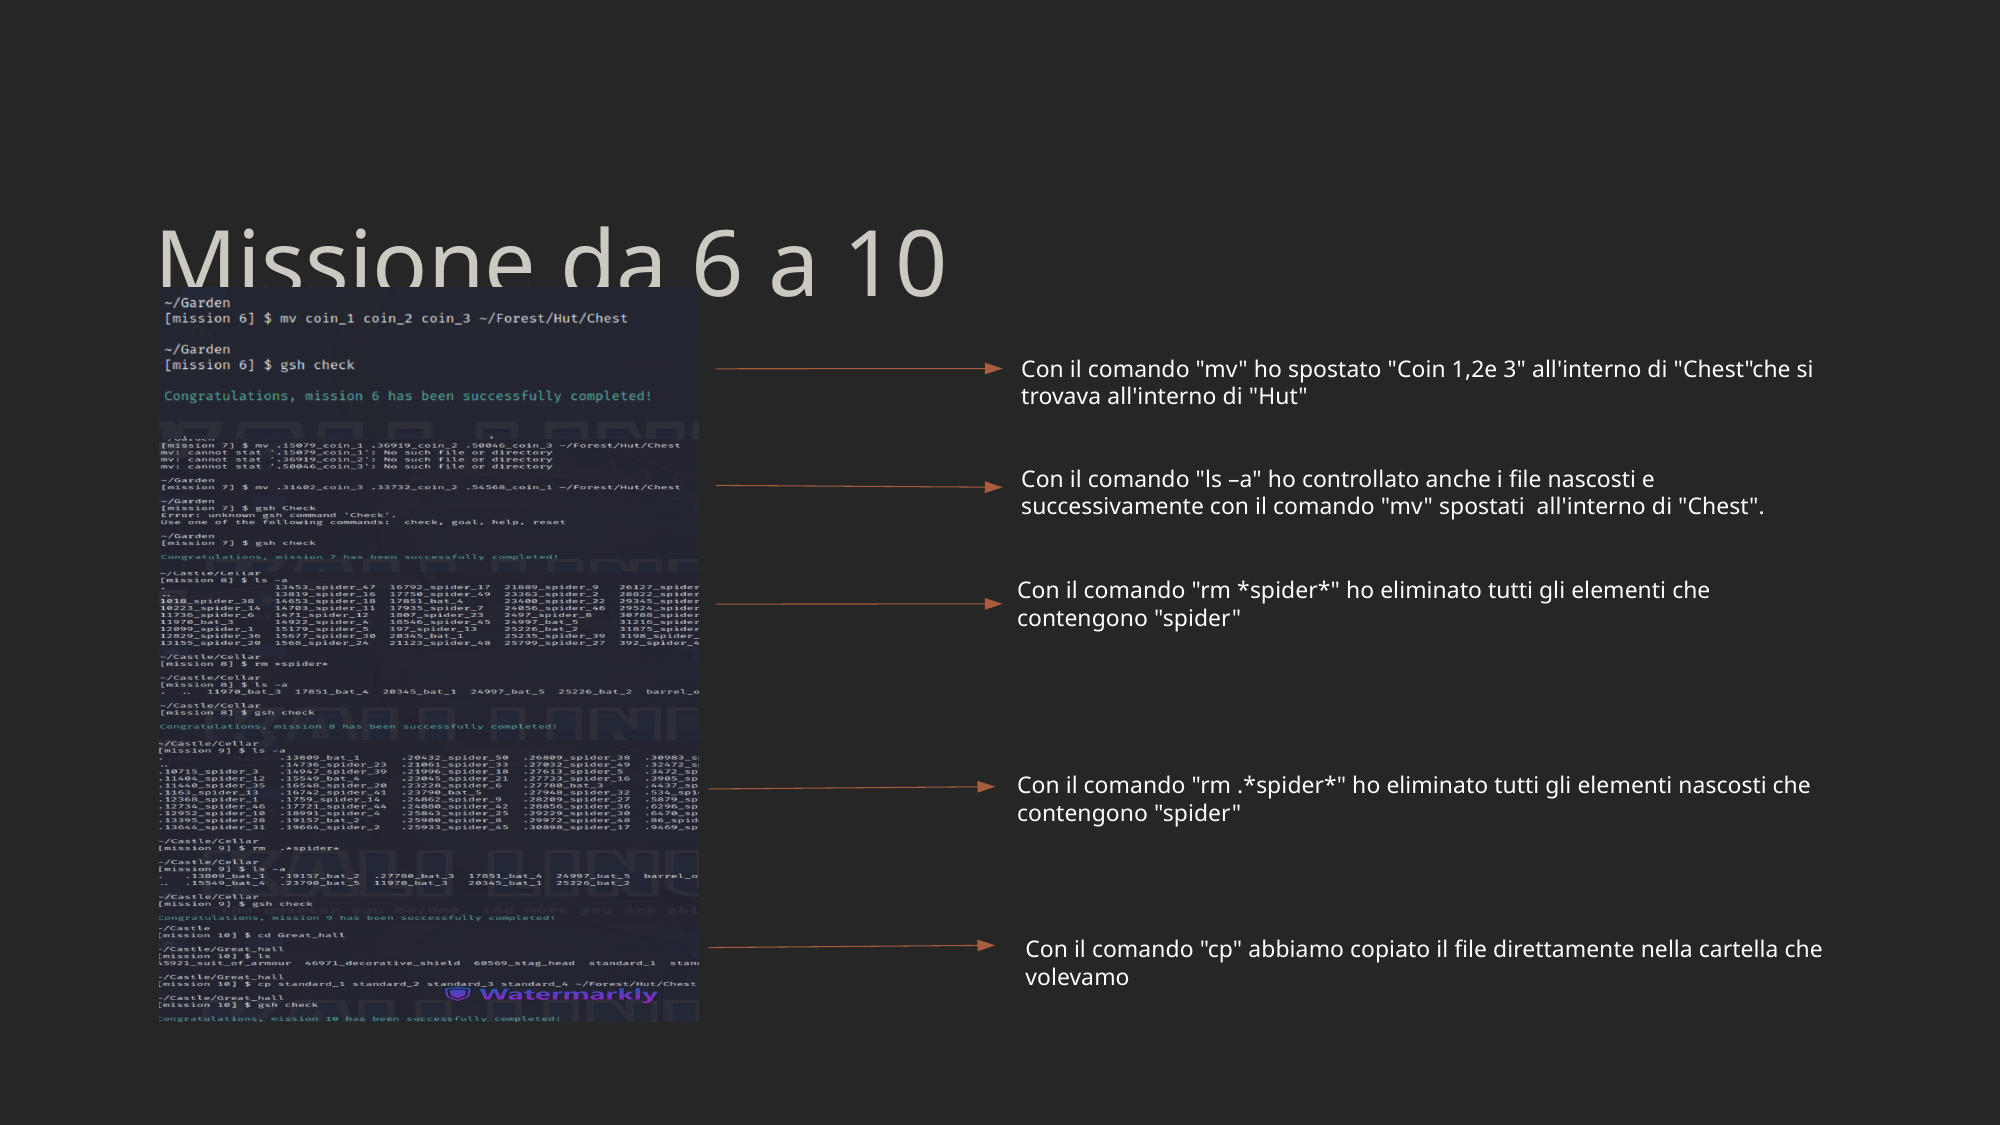

# Missione da 6 a 10
Con il comando "mv" ho spostato "Coin 1,2e 3" all'interno di "Chest"che si trovava all'interno di "Hut"
Con il comando "ls –a" ho controllato anche i file nascosti e successivamente con il comando "mv" spostati  all'interno di "Chest".
Con il comando "rm *spider*" ho eliminato tutti gli elementi che contengono "spider"
Con il comando "rm .*spider*" ho eliminato tutti gli elementi nascosti che contengono "spider"
Con il comando "cp" abbiamo copiato il file direttamente nella cartella che volevamo